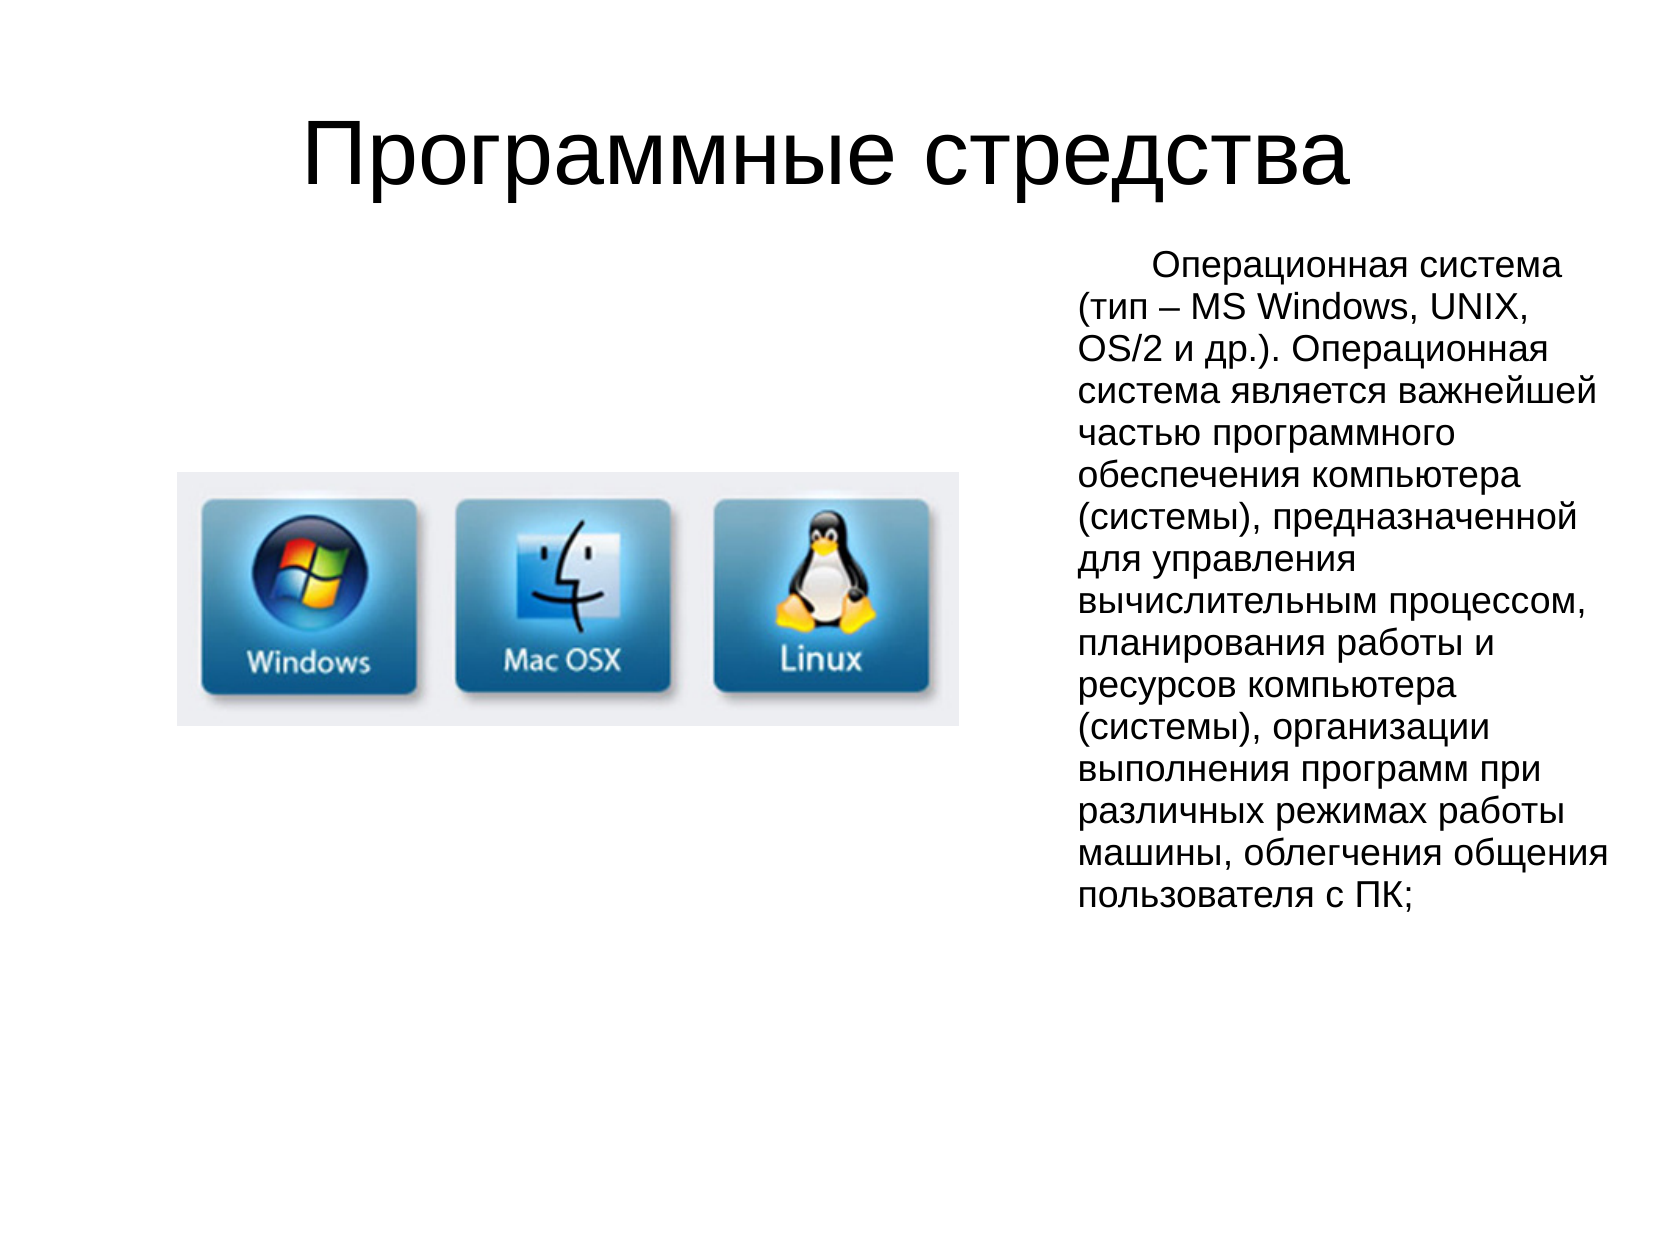

# Программные стредства
	Операционная система (тип – MS Windows, UNIX, OS/2 и др.). Операционная система является важнейшей частью программного обеспечения компьютера (системы), предназначенной для управления вычислительным процессом, планирования работы и ресурсов компьютера (системы), организации выполнения программ при различных режимах работы машины, облегчения общения пользователя с ПК;